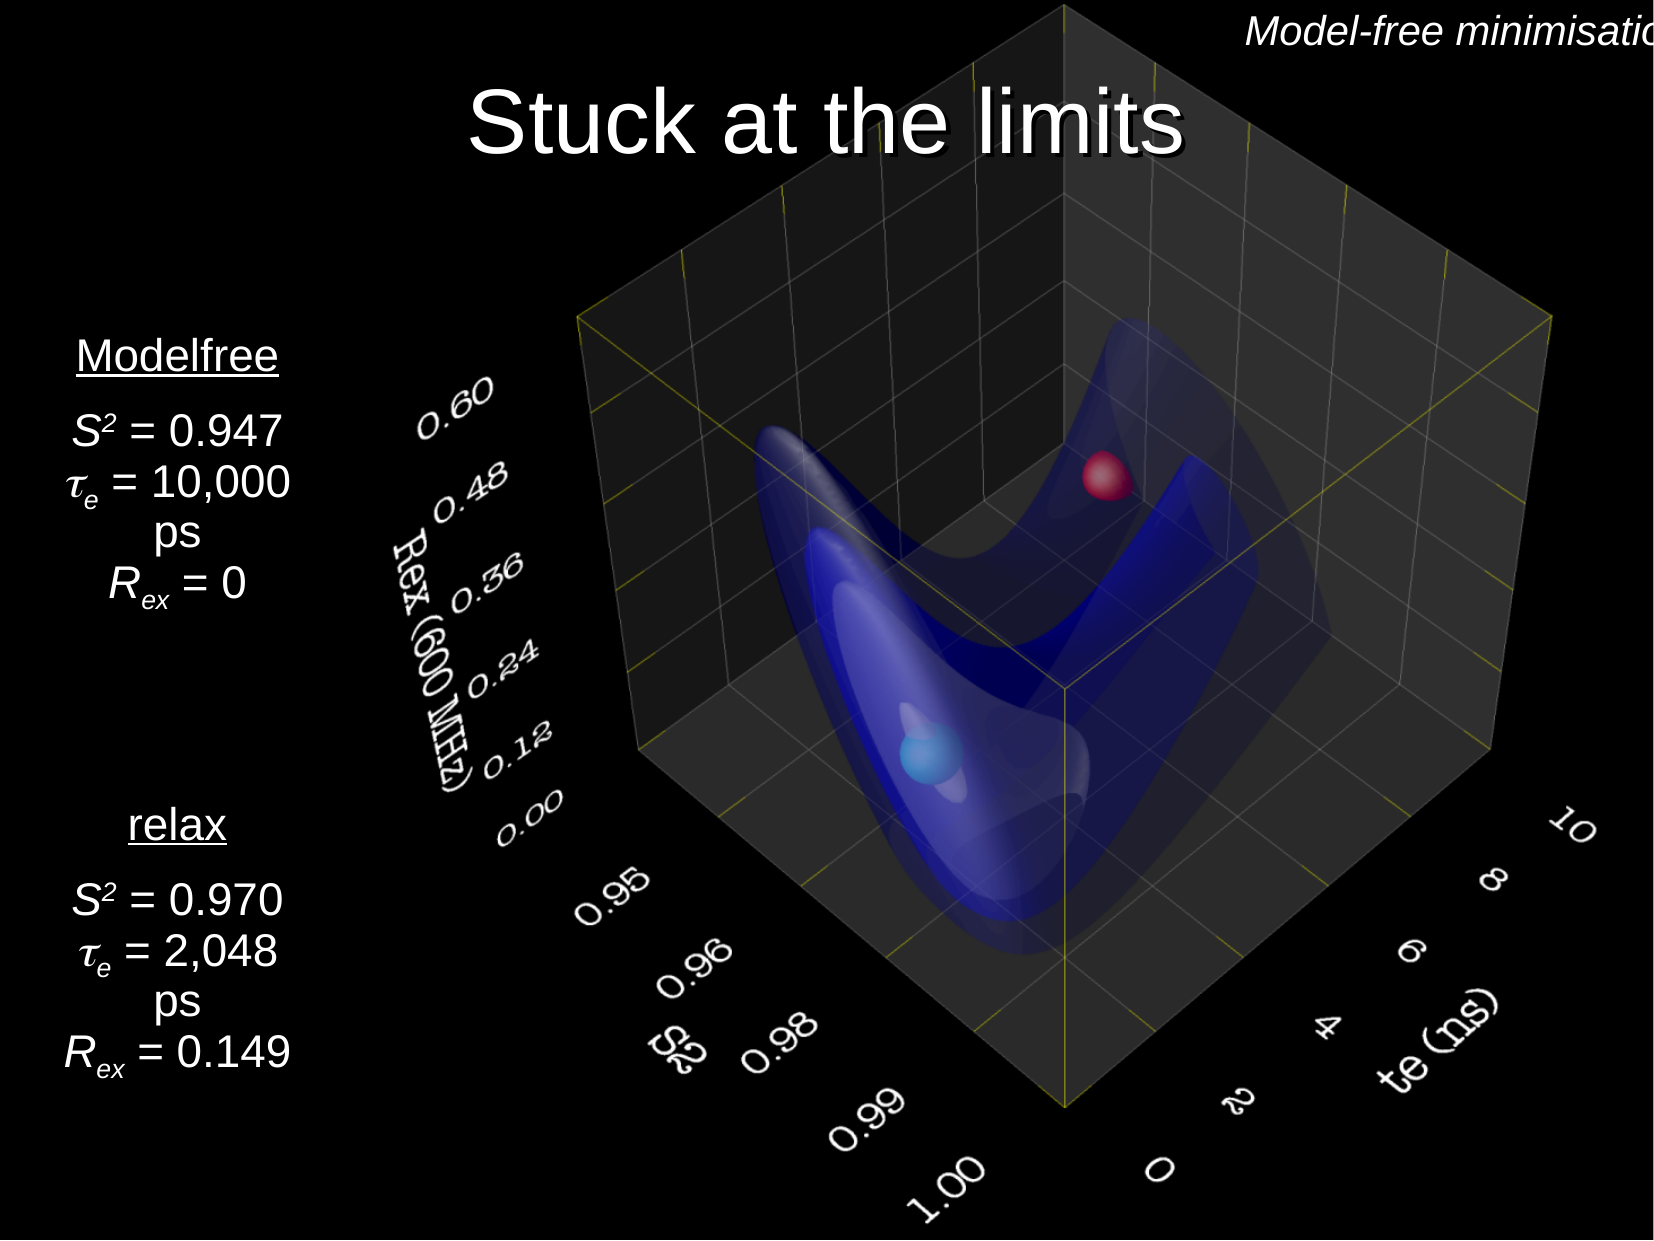

Model-free minimisation
Stuck at the limits
Modelfree
S2 = 0.947
e = 10,000 ps
Rex = 0
relax
S2 = 0.970
e = 2,048 ps
Rex = 0.149